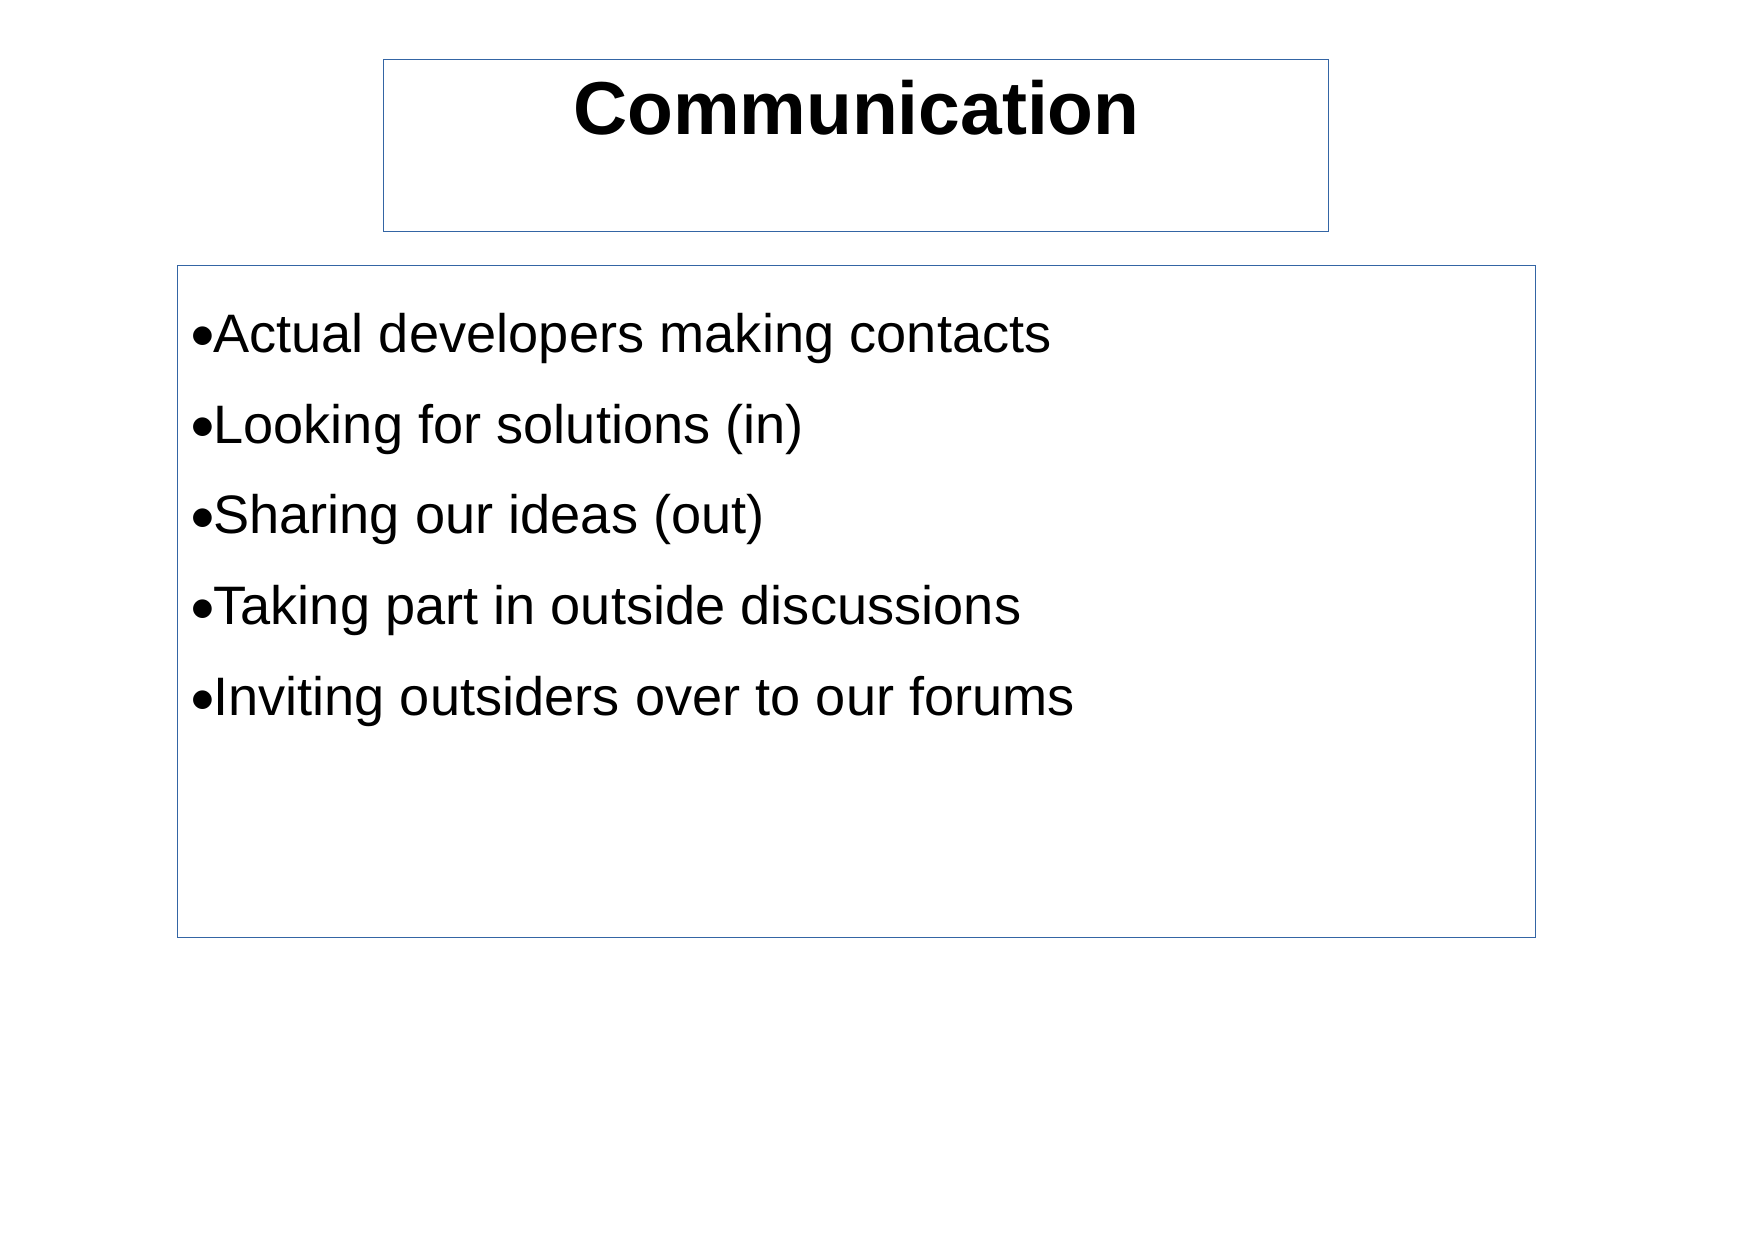

Communication
Actual developers making contacts
Looking for solutions (in)
Sharing our ideas (out)
Taking part in outside discussions
Inviting outsiders over to our forums